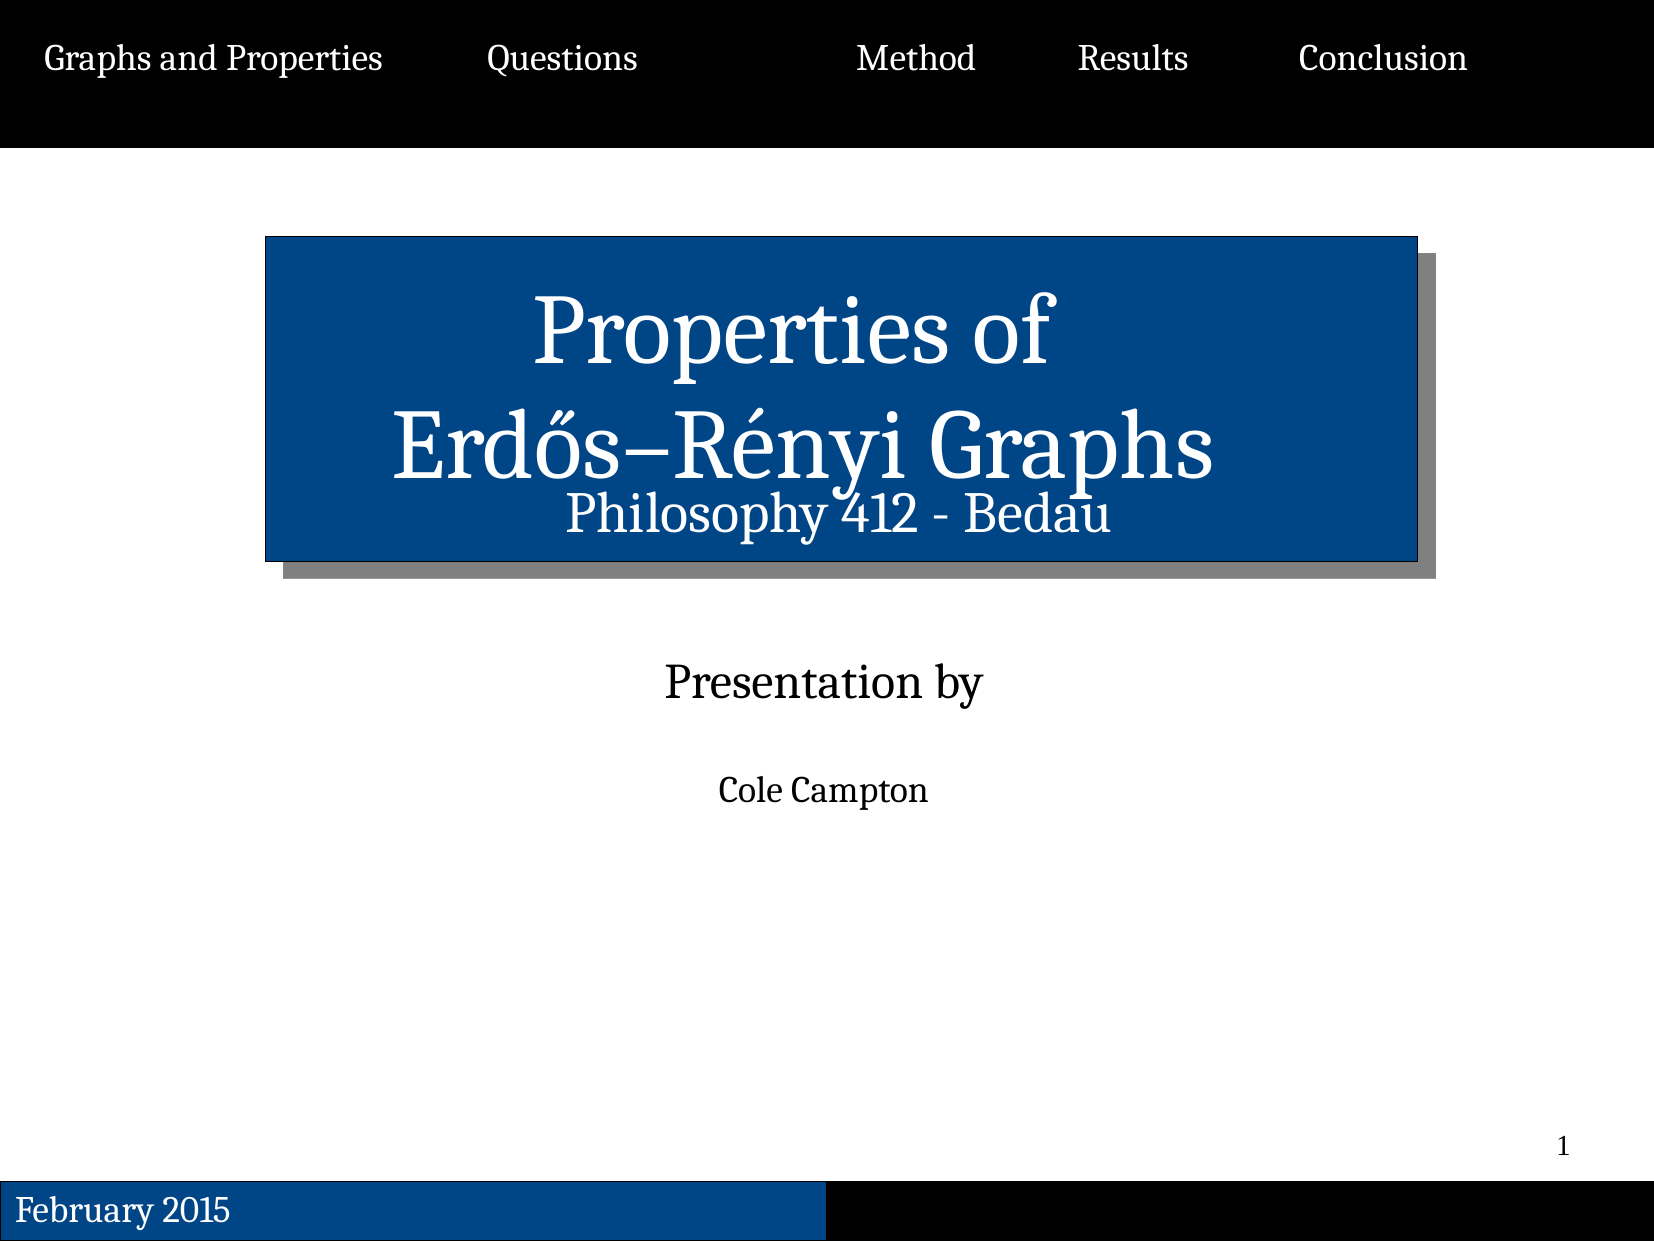

Graphs and Properties		Questions			Method		Results		Conclusion
Properties of
 Erdős–Rényi Graphs
Philosophy 412 - Bedau
Presentation by
Cole Campton
1
February 2015